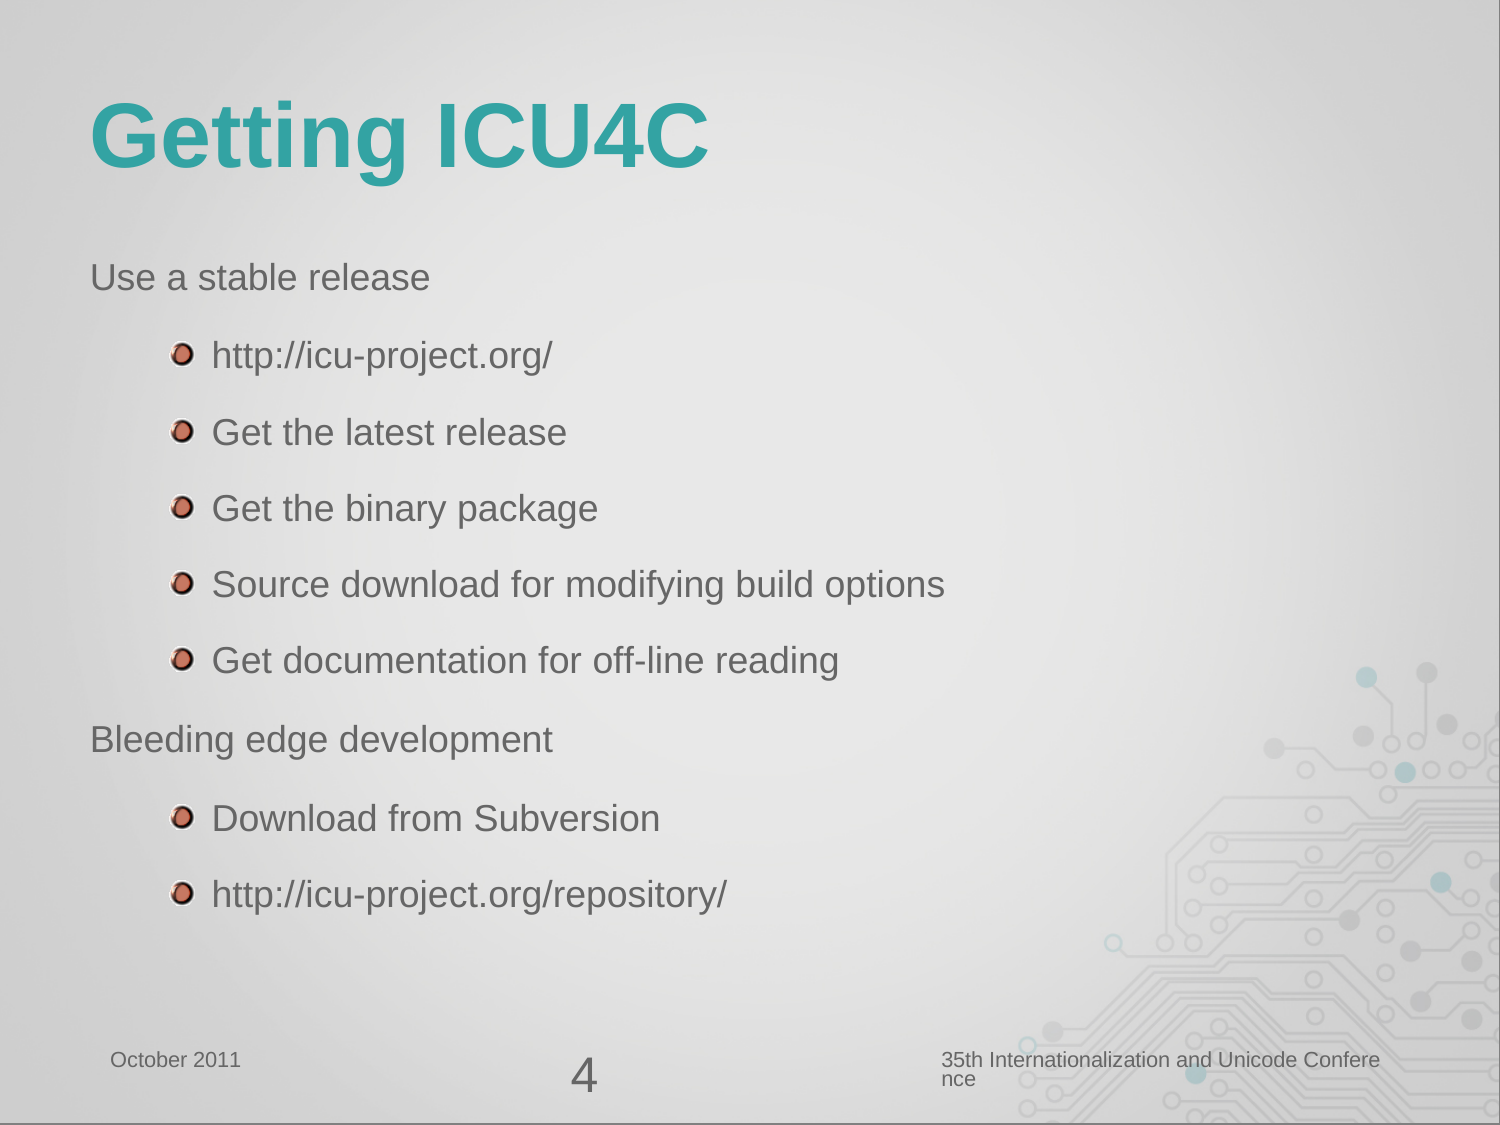

# Getting ICU4C
Use a stable release
http://icu-project.org/
Get the latest release
Get the binary package
Source download for modifying build options
Get documentation for off-line reading
Bleeding edge development
Download from Subversion
http://icu-project.org/repository/
October 2011
4
35th Internationalization and Unicode Conference